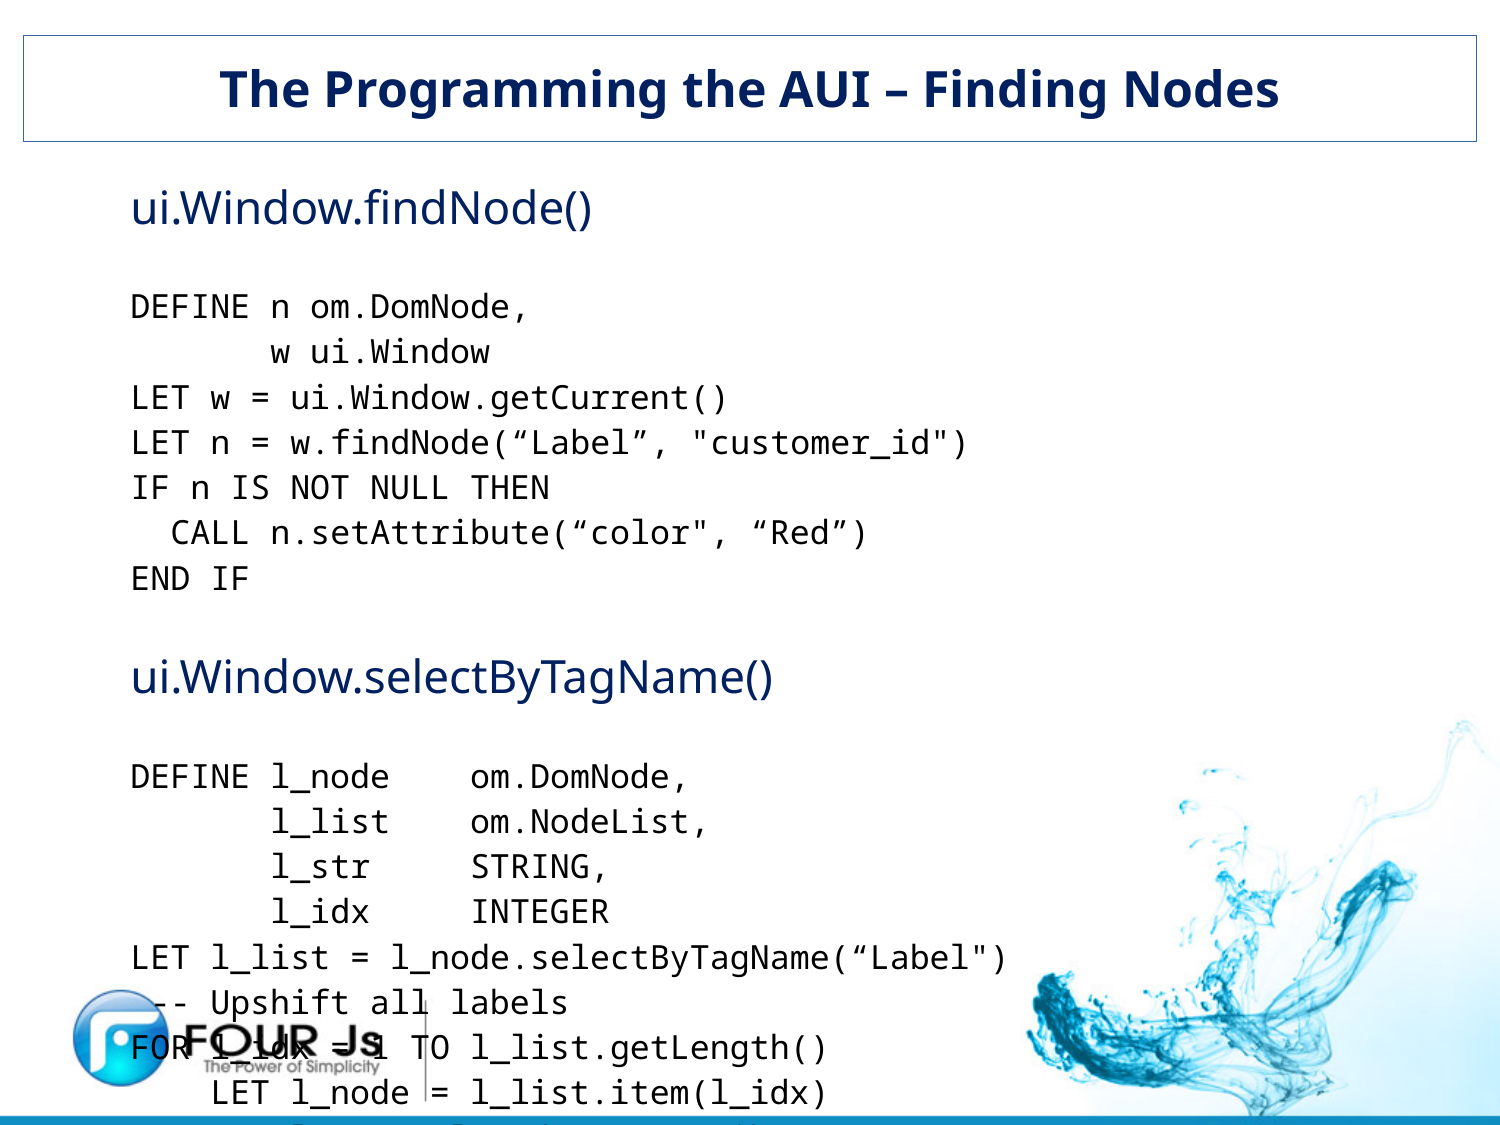

# The Programming the AUI – Finding Nodes
ui.Window.findNode()
DEFINE n om.DomNode,
 w ui.Window
LET w = ui.Window.getCurrent()
LET n = w.findNode(“Label”, "customer_id")
IF n IS NOT NULL THEN
 CALL n.setAttribute(“color", “Red”)
END IF
ui.Window.selectByTagName()
DEFINE l_node om.DomNode,
 l_list om.NodeList,
 l_str STRING,
 l_idx INTEGER
LET l_list = l_node.selectByTagName(“Label")
 -- Upshift all labels
FOR l_idx = 1 TO l_list.getLength()
 LET l_node = l_list.item(l_idx)
 LET l_str = l_node.getAttribute(“text”)
 CALL l_node.setAttribute(“text", l_str.toUpperCase())
END FOR